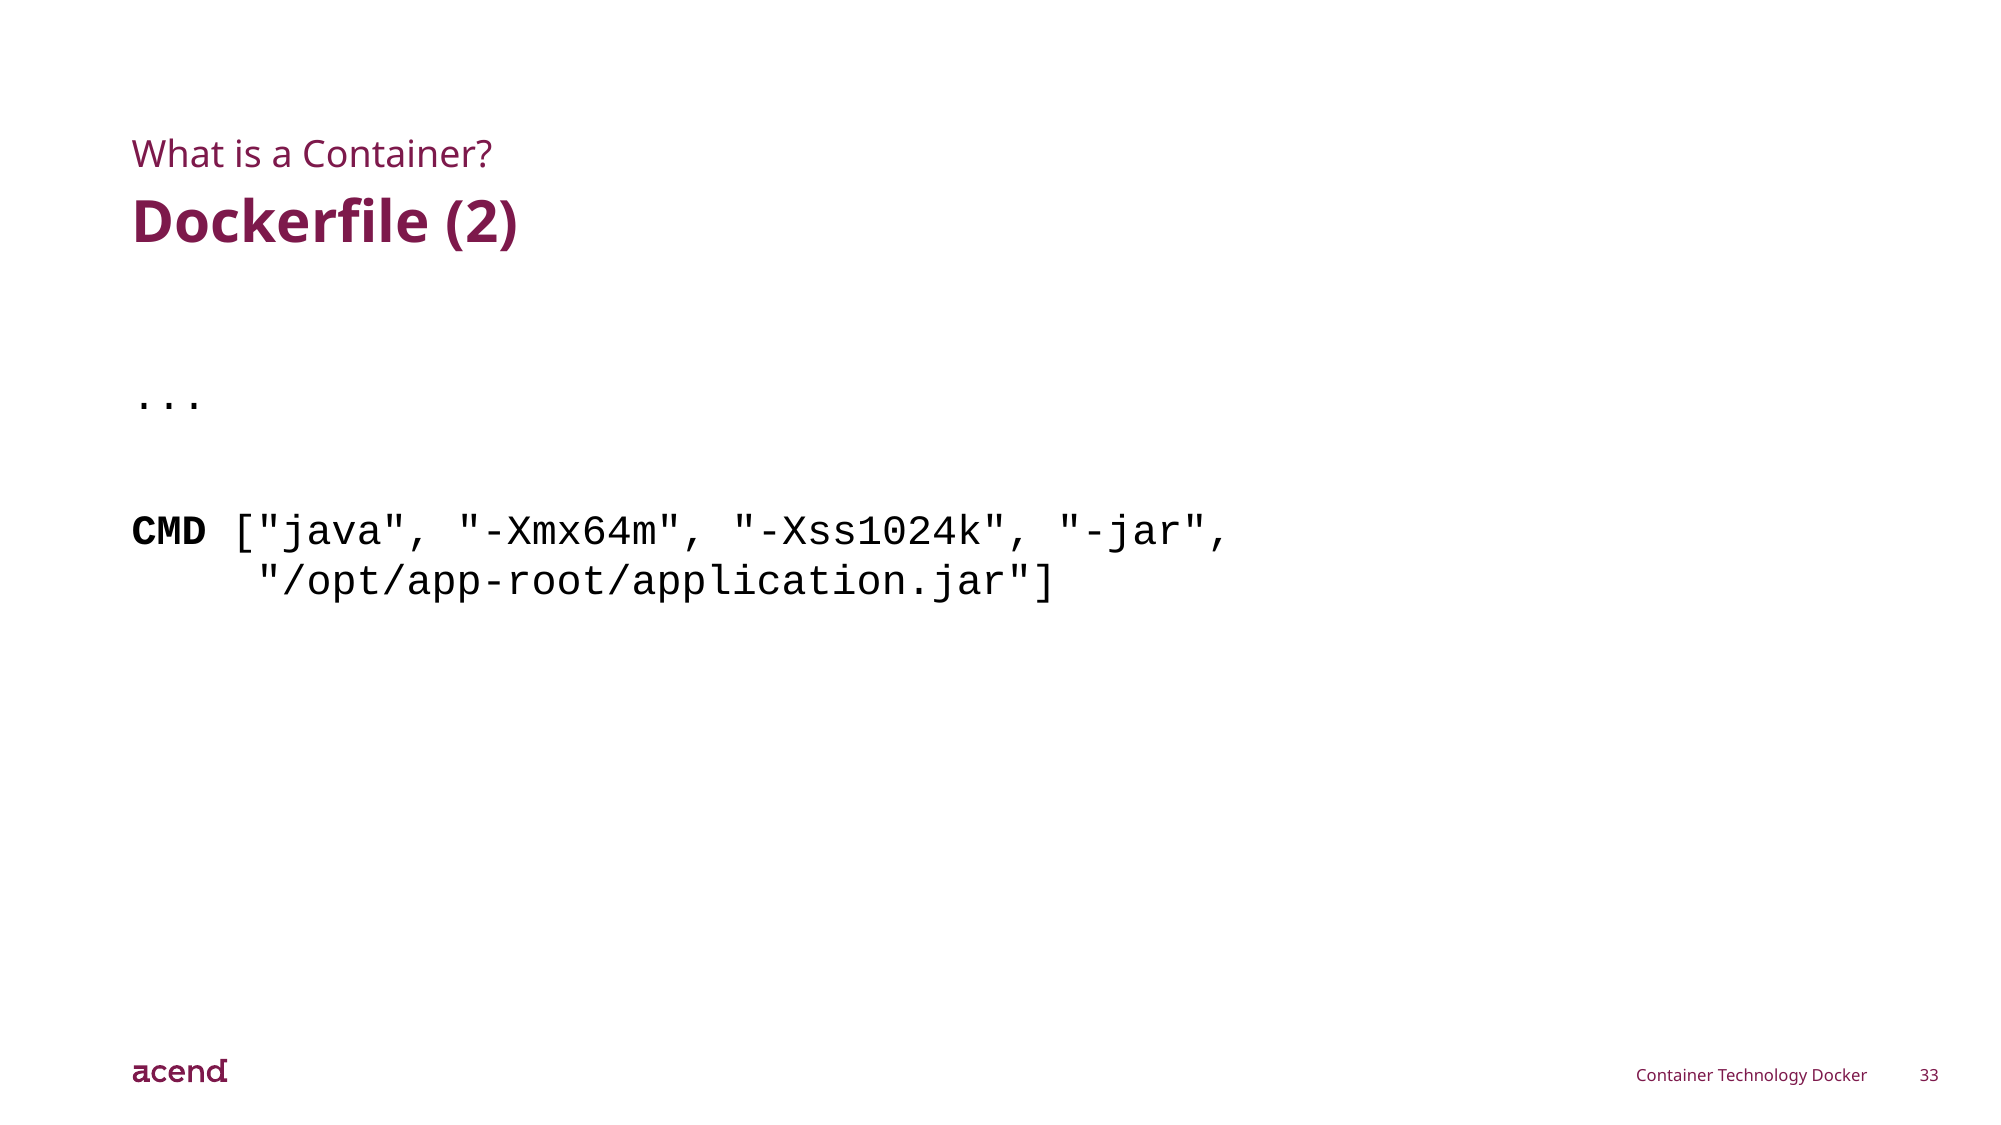

What is a Container?
Dockerfile (2)
# ...
CMD ["java", "-Xmx64m", "-Xss1024k", "-jar",
 "/opt/app-root/application.jar"]
Container Technology Docker
33